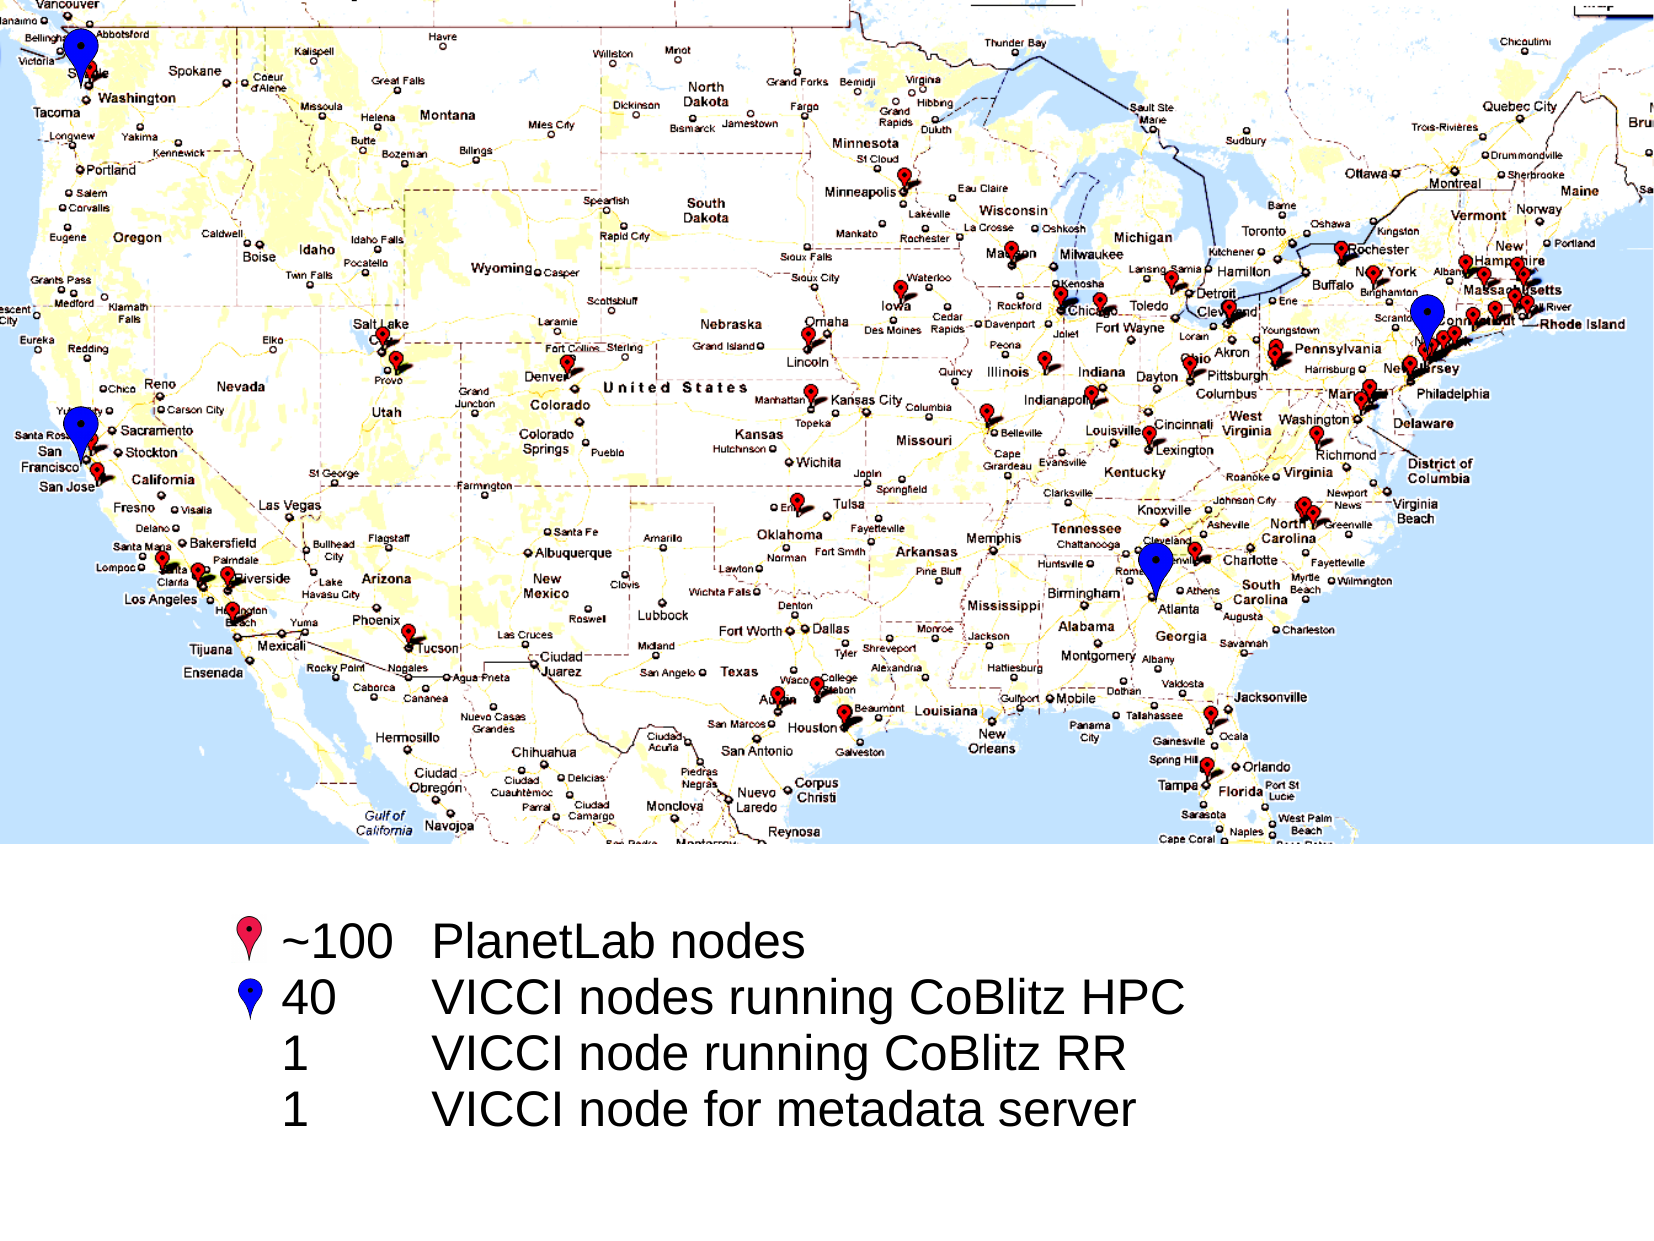

~100 	PlanetLab nodes
40 		VICCI nodes running CoBlitz HPC
1 		VICCI node running CoBlitz RR
1		VICCI node for metadata server